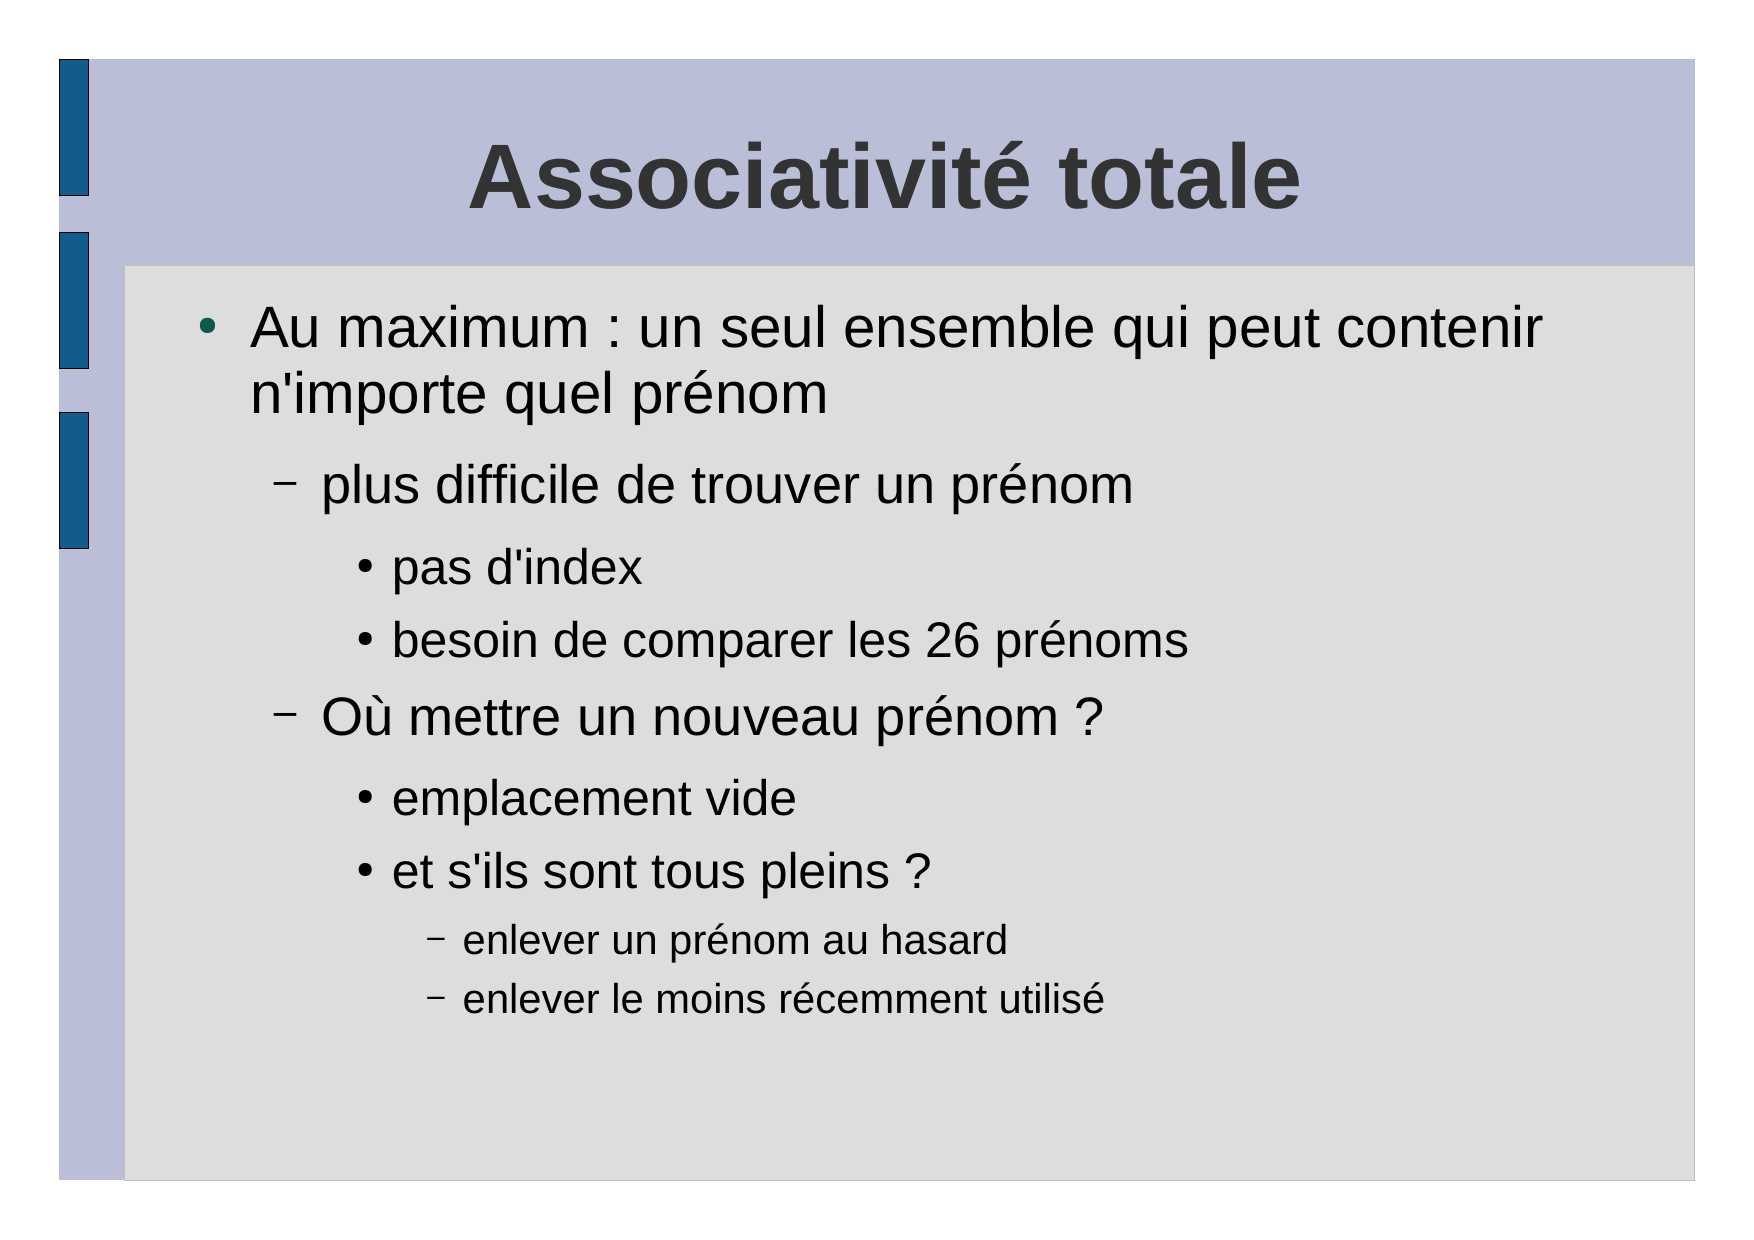

# Associativité totale
Au maximum : un seul ensemble qui peut contenir n'importe quel prénom
plus difficile de trouver un prénom
pas d'index
besoin de comparer les 26 prénoms
Où mettre un nouveau prénom ?
emplacement vide
et s'ils sont tous pleins ?
enlever un prénom au hasard
enlever le moins récemment utilisé